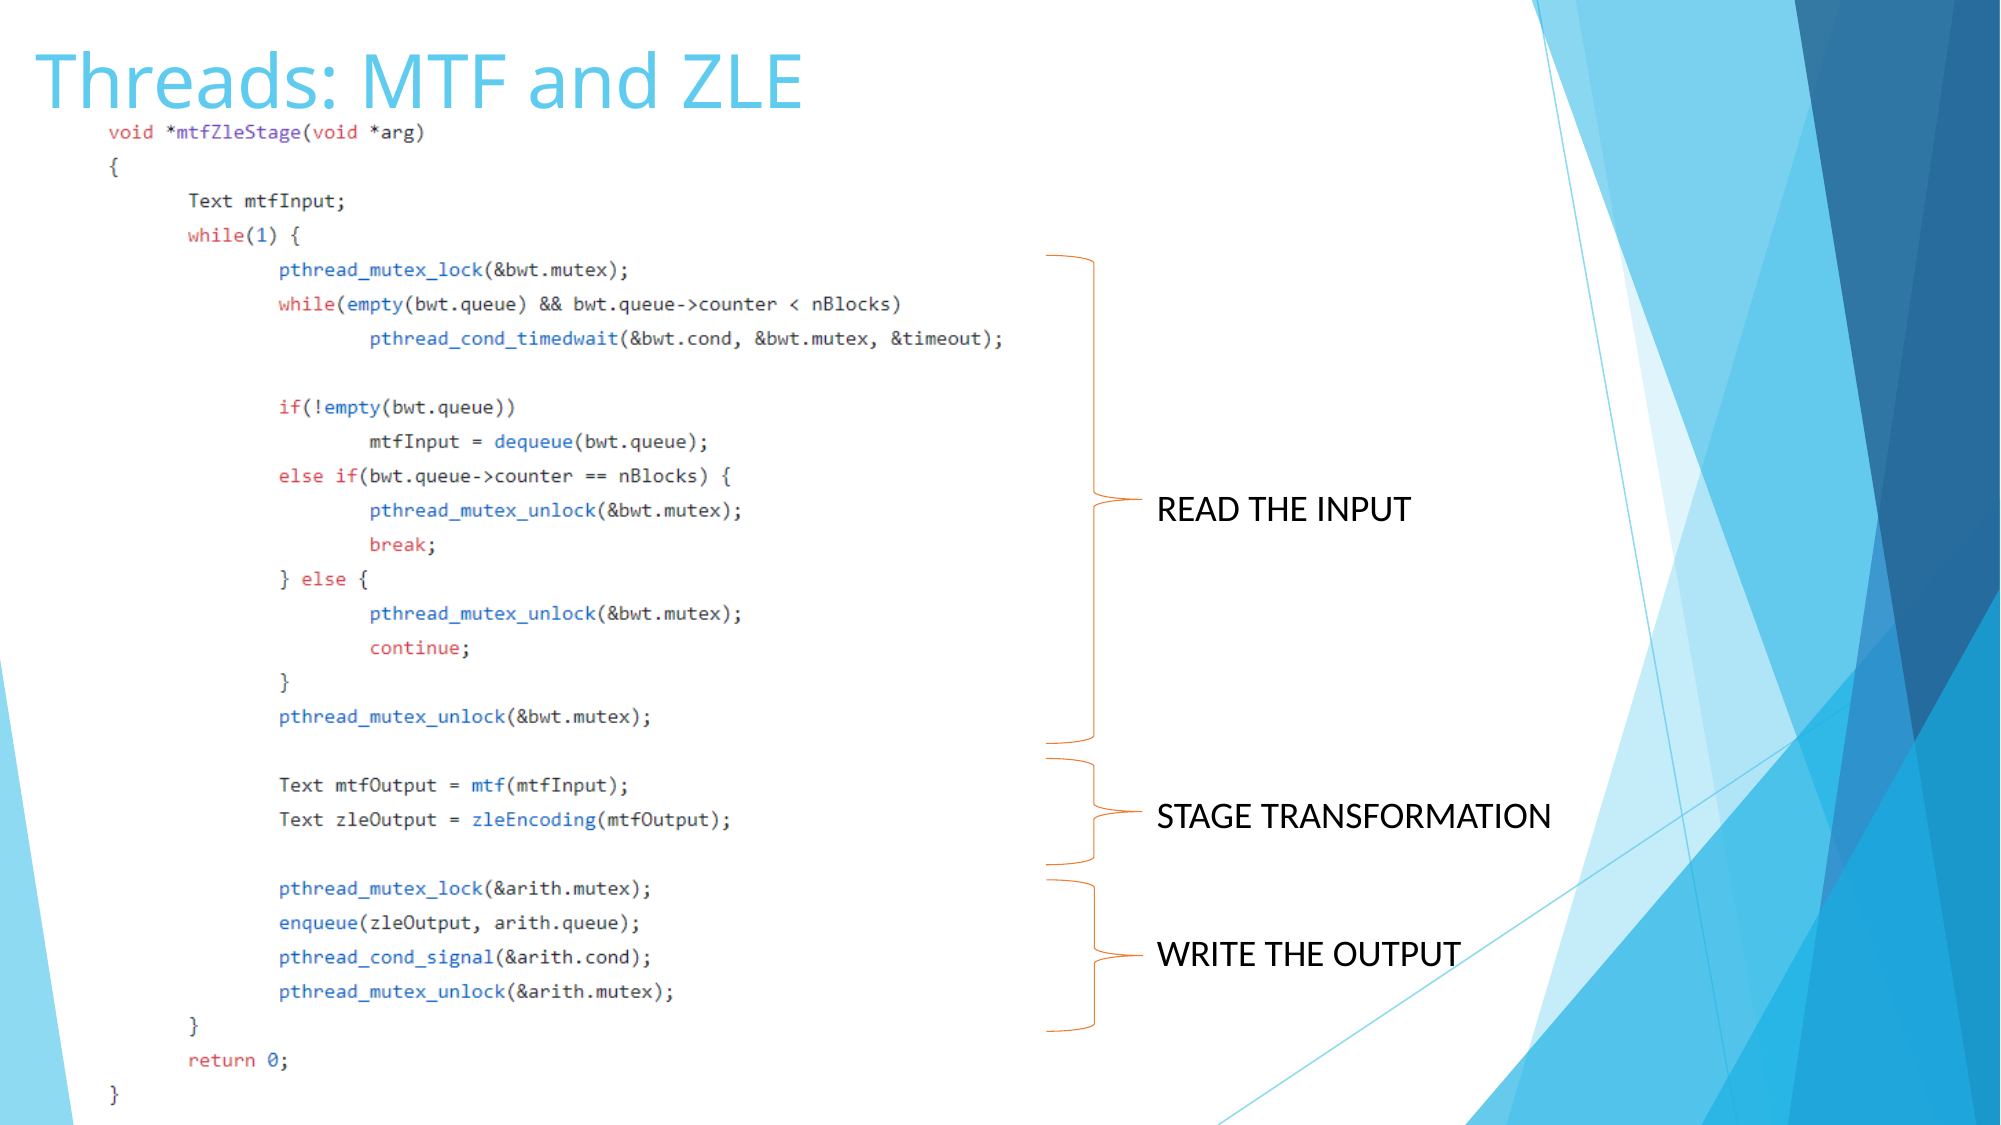

# Threads: MTF and ZLE
READ THE INPUT
STAGE TRANSFORMATION
WRITE THE OUTPUT